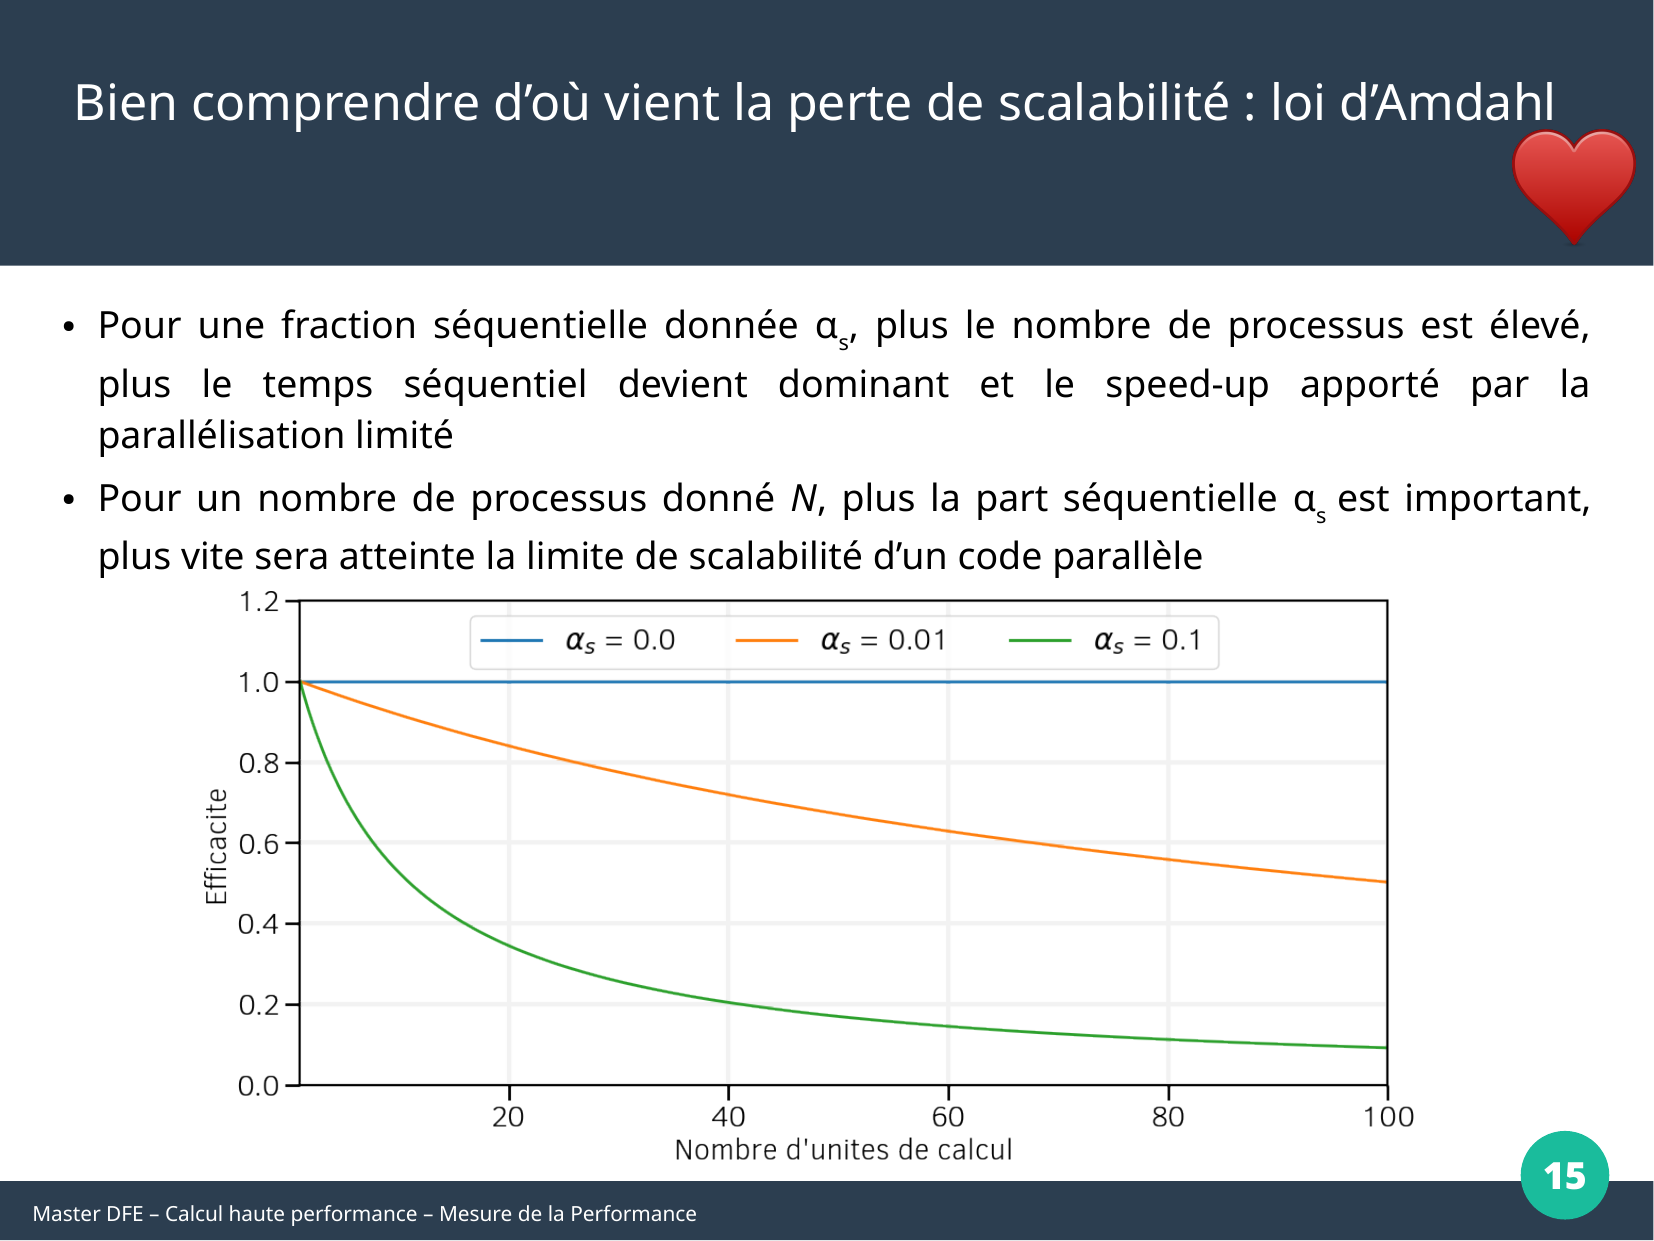

Bien comprendre d’où vient la perte de scalabilité : loi d’Amdahl
Pour une fraction séquentielle donnée αs, plus le nombre de processus est élevé, plus le temps séquentiel devient dominant et le speed-up apporté par la parallélisation limité
Pour un nombre de processus donné N, plus la part séquentielle αs est important, plus vite sera atteinte la limite de scalabilité d’un code parallèle
15
Master DFE – Calcul haute performance – Mesure de la Performance